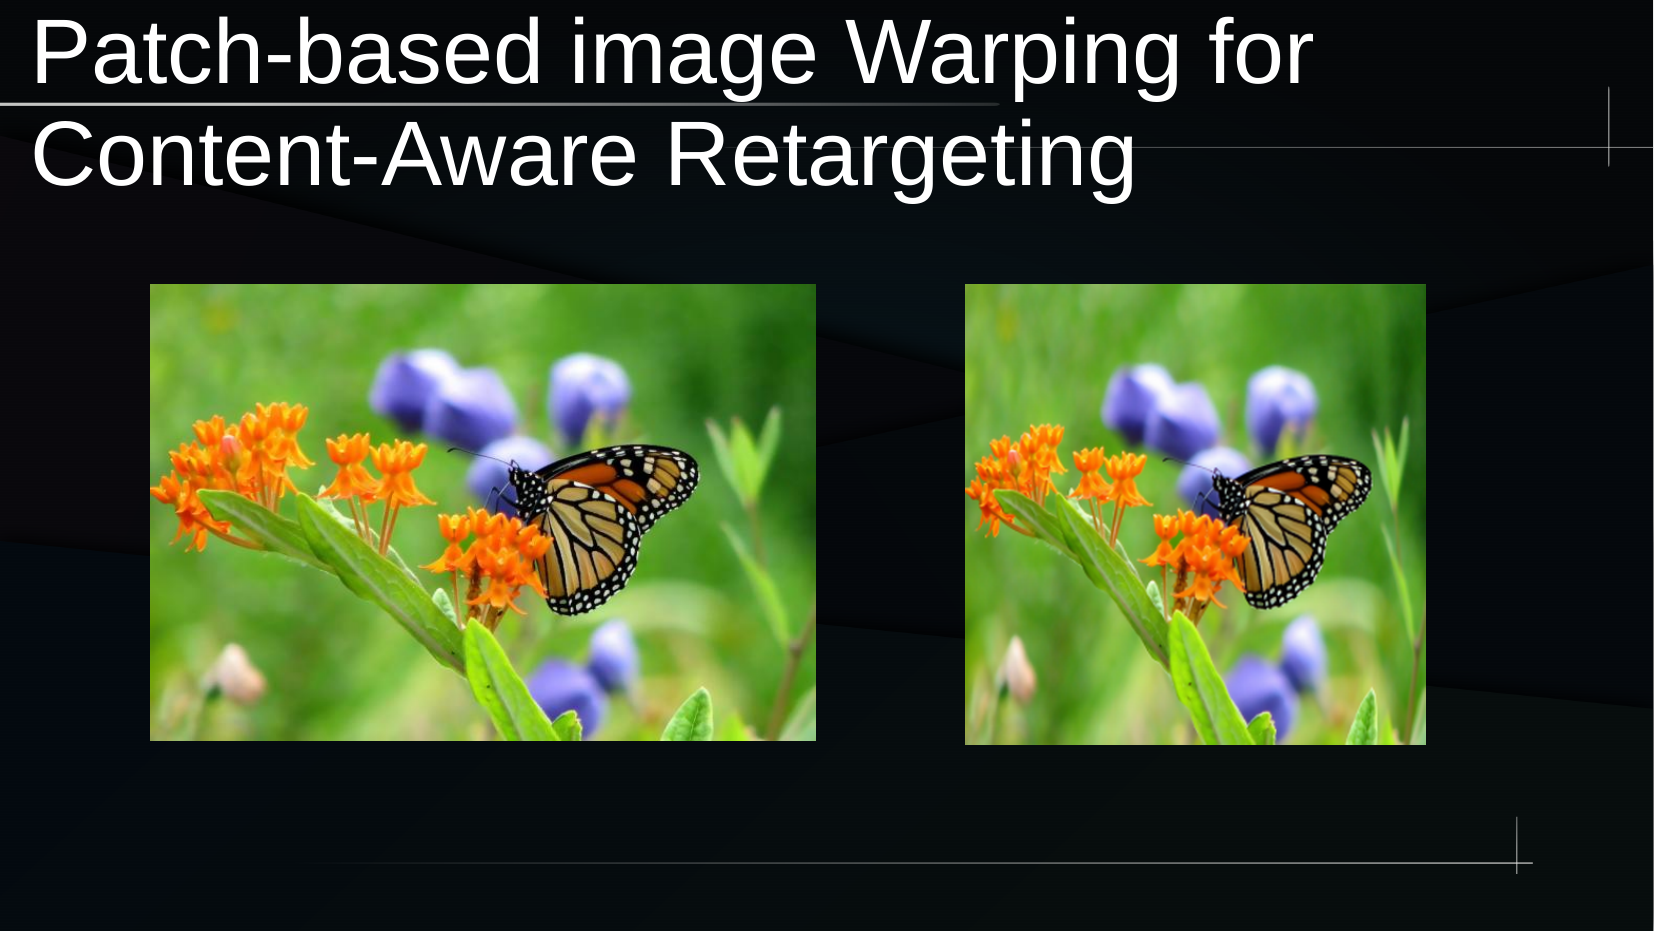

# Patch-based image Warping for Content-Aware Retargeting